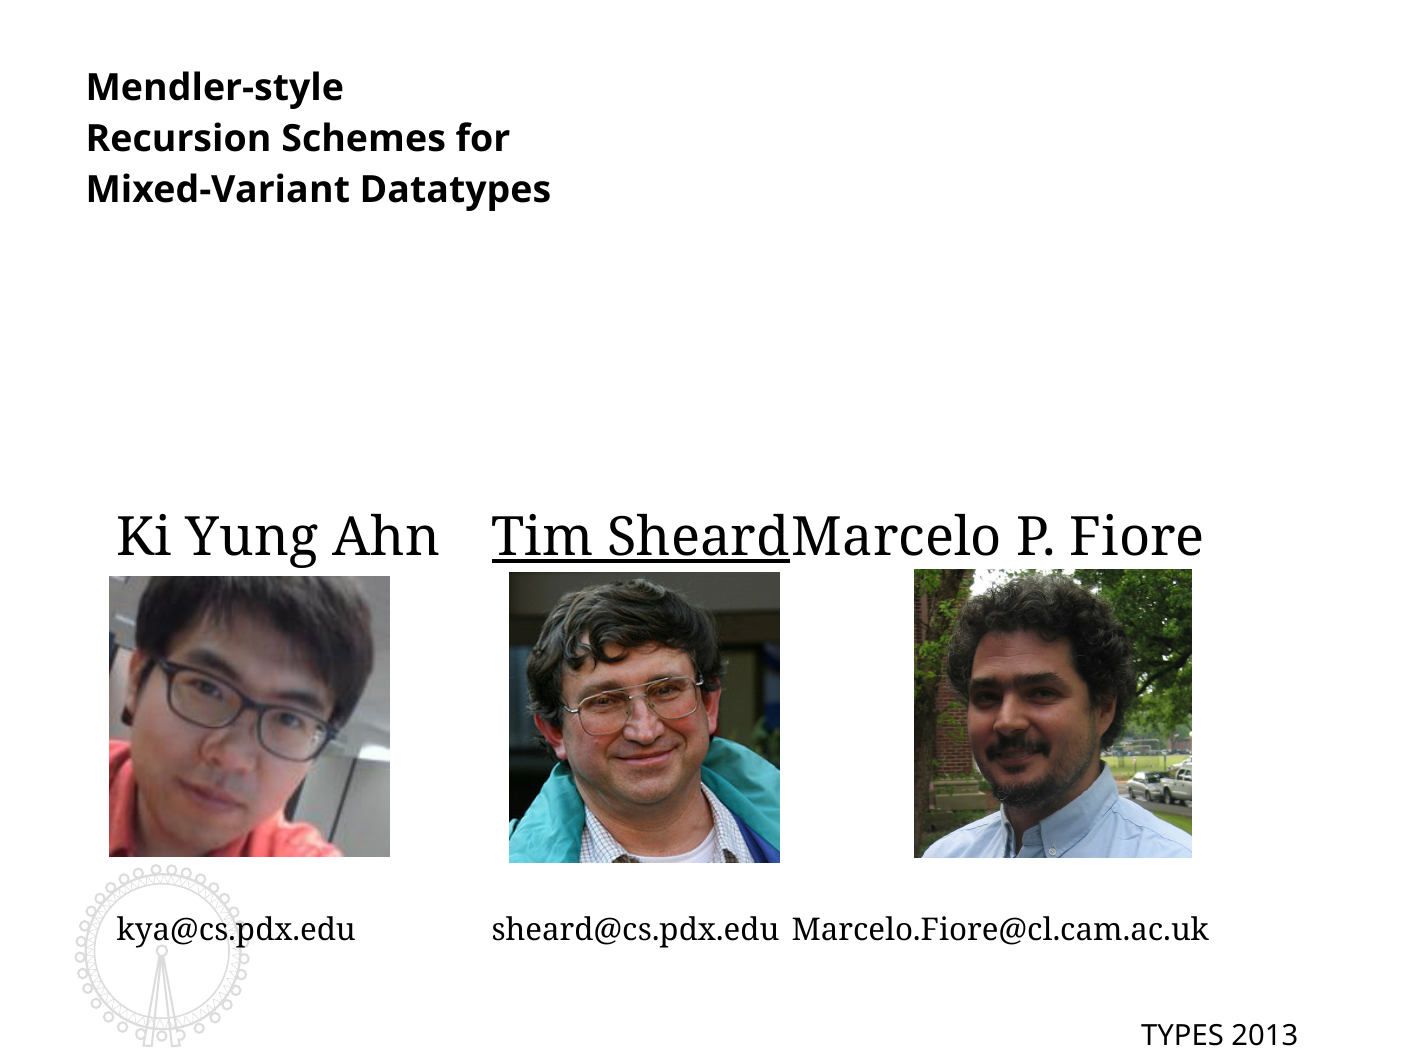

Mendler-style
Recursion Schemes for
Mixed-Variant Datatypes
Ki Yung Ahn	Tim Sheard	Marcelo P. Fiore
kya@cs.pdx.edu		sheard@cs.pdx.edu	Marcelo.Fiore@cl.cam.ac.uk
TYPES 2013